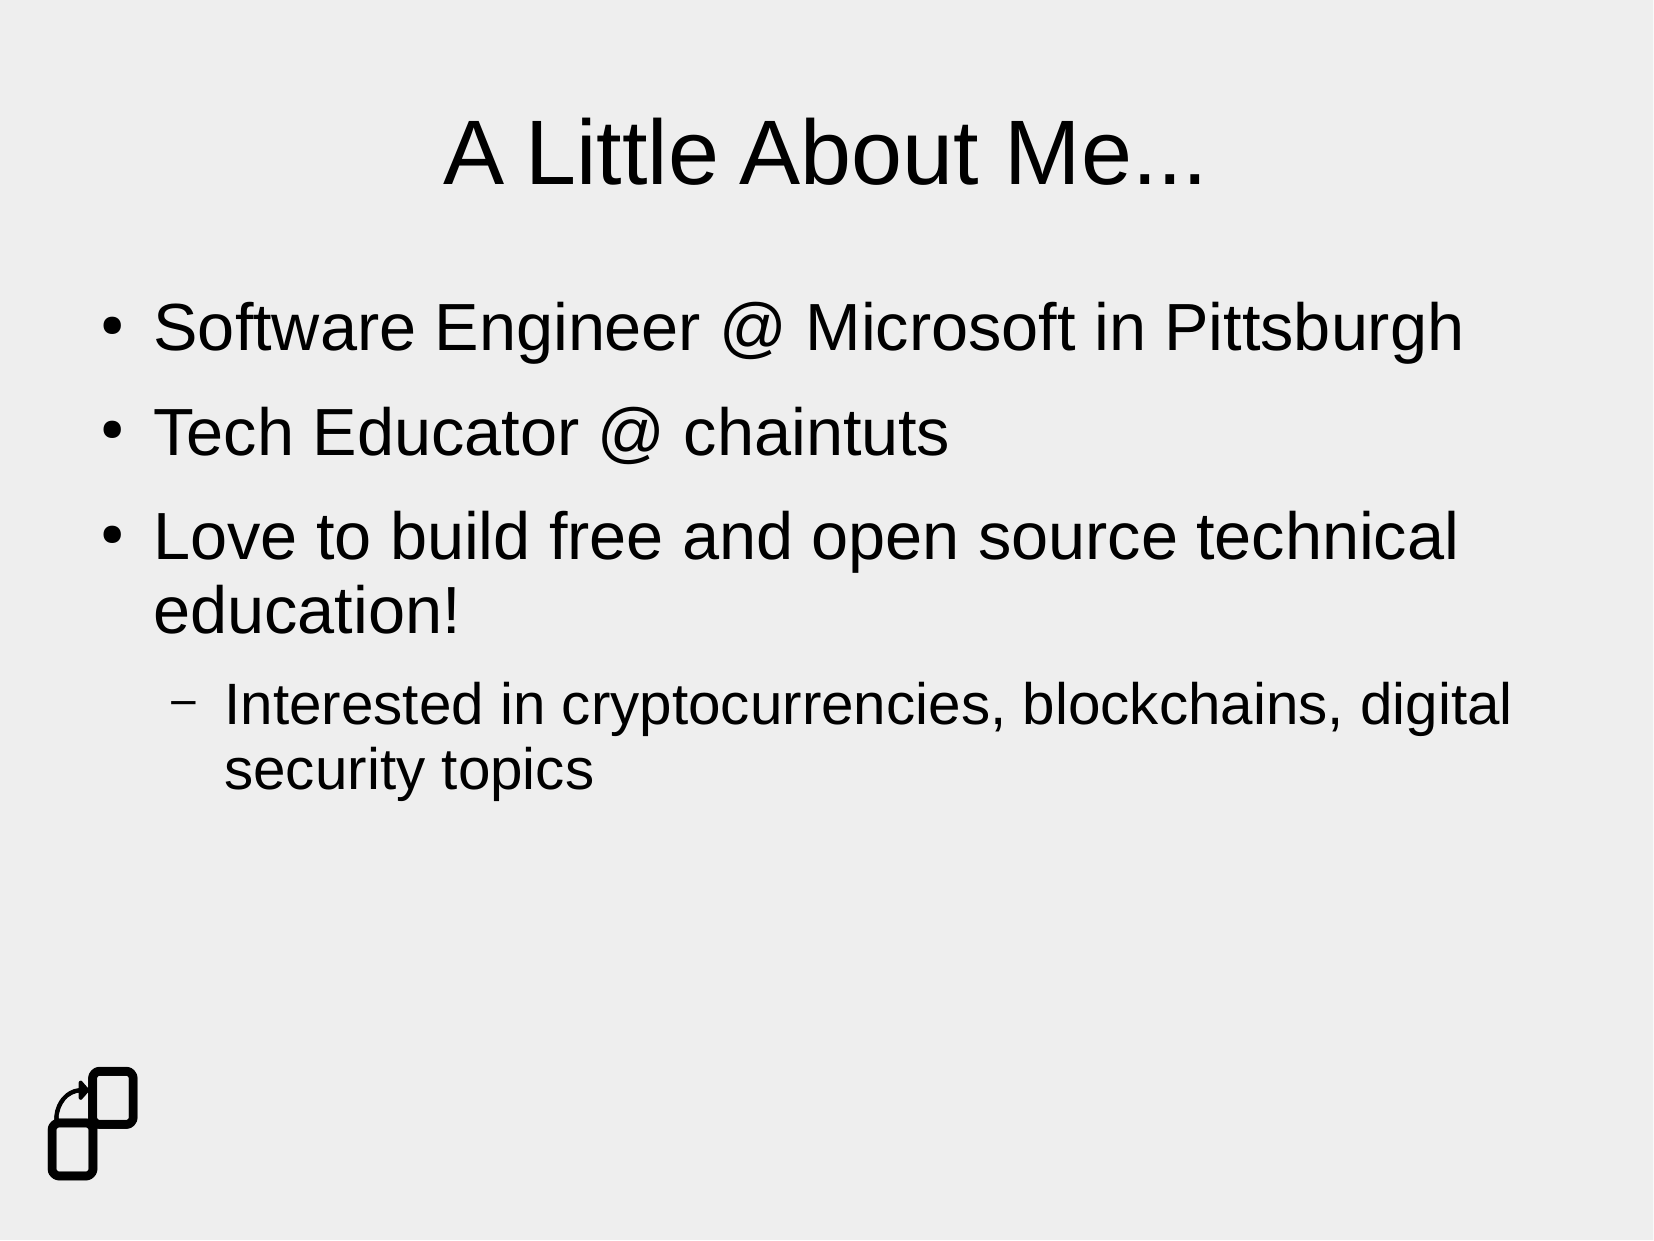

# A Little About Me...
Software Engineer @ Microsoft in Pittsburgh
Tech Educator @ chaintuts
Love to build free and open source technical education!
Interested in cryptocurrencies, blockchains, digital security topics